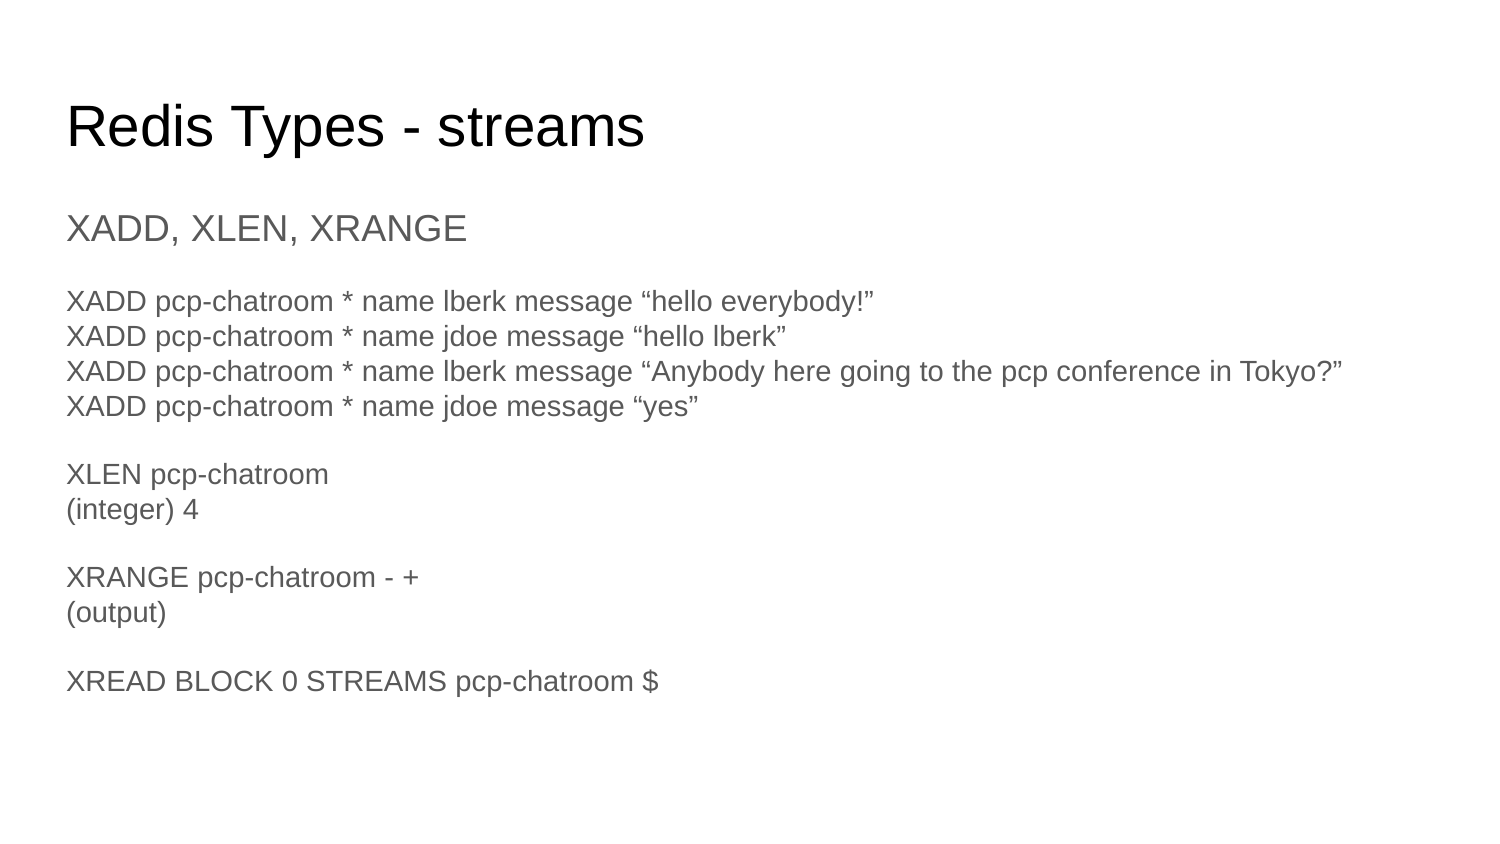

# Redis Types - streams
XADD, XLEN, XRANGE
XADD pcp-chatroom * name lberk message “hello everybody!”
XADD pcp-chatroom * name jdoe message “hello lberk”
XADD pcp-chatroom * name lberk message “Anybody here going to the pcp conference in Tokyo?”
XADD pcp-chatroom * name jdoe message “yes”
XLEN pcp-chatroom
(integer) 4
XRANGE pcp-chatroom - +
(output)
XREAD BLOCK 0 STREAMS pcp-chatroom $